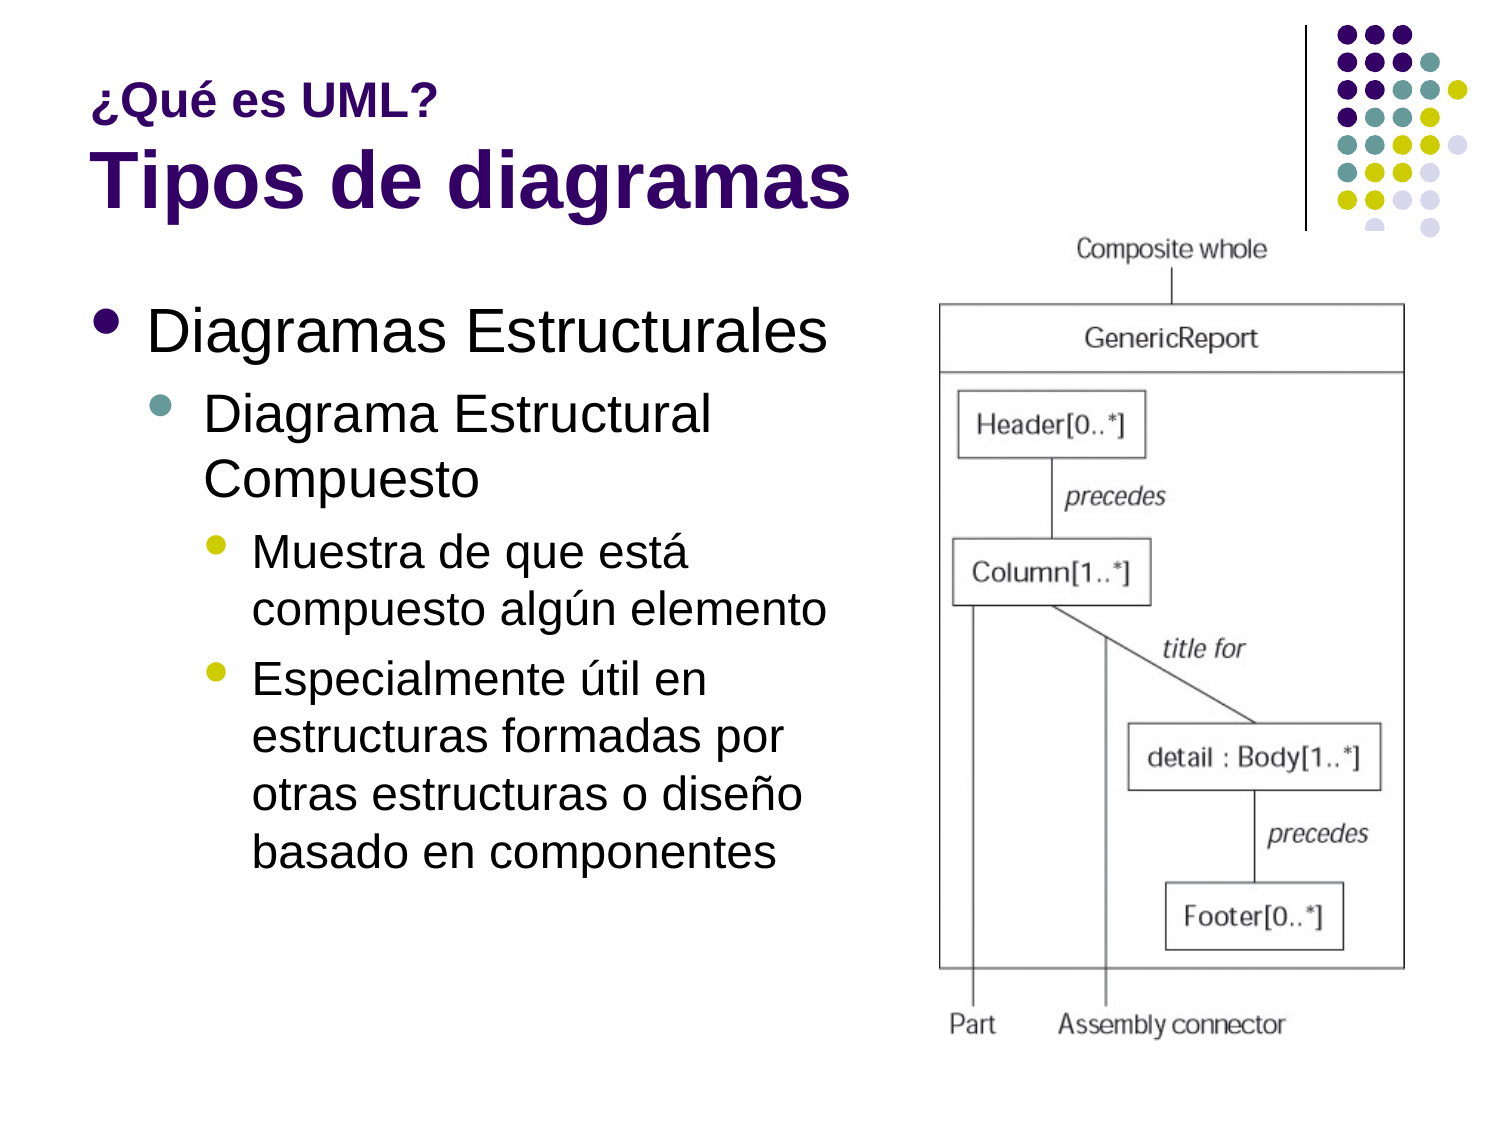

# ¿Qué es UML? Tipos de diagramas
Diagramas Estructurales
Diagrama Estructural Compuesto
Muestra de que está compuesto algún elemento
Especialmente útil en estructuras formadas por otras estructuras o diseño basado en componentes